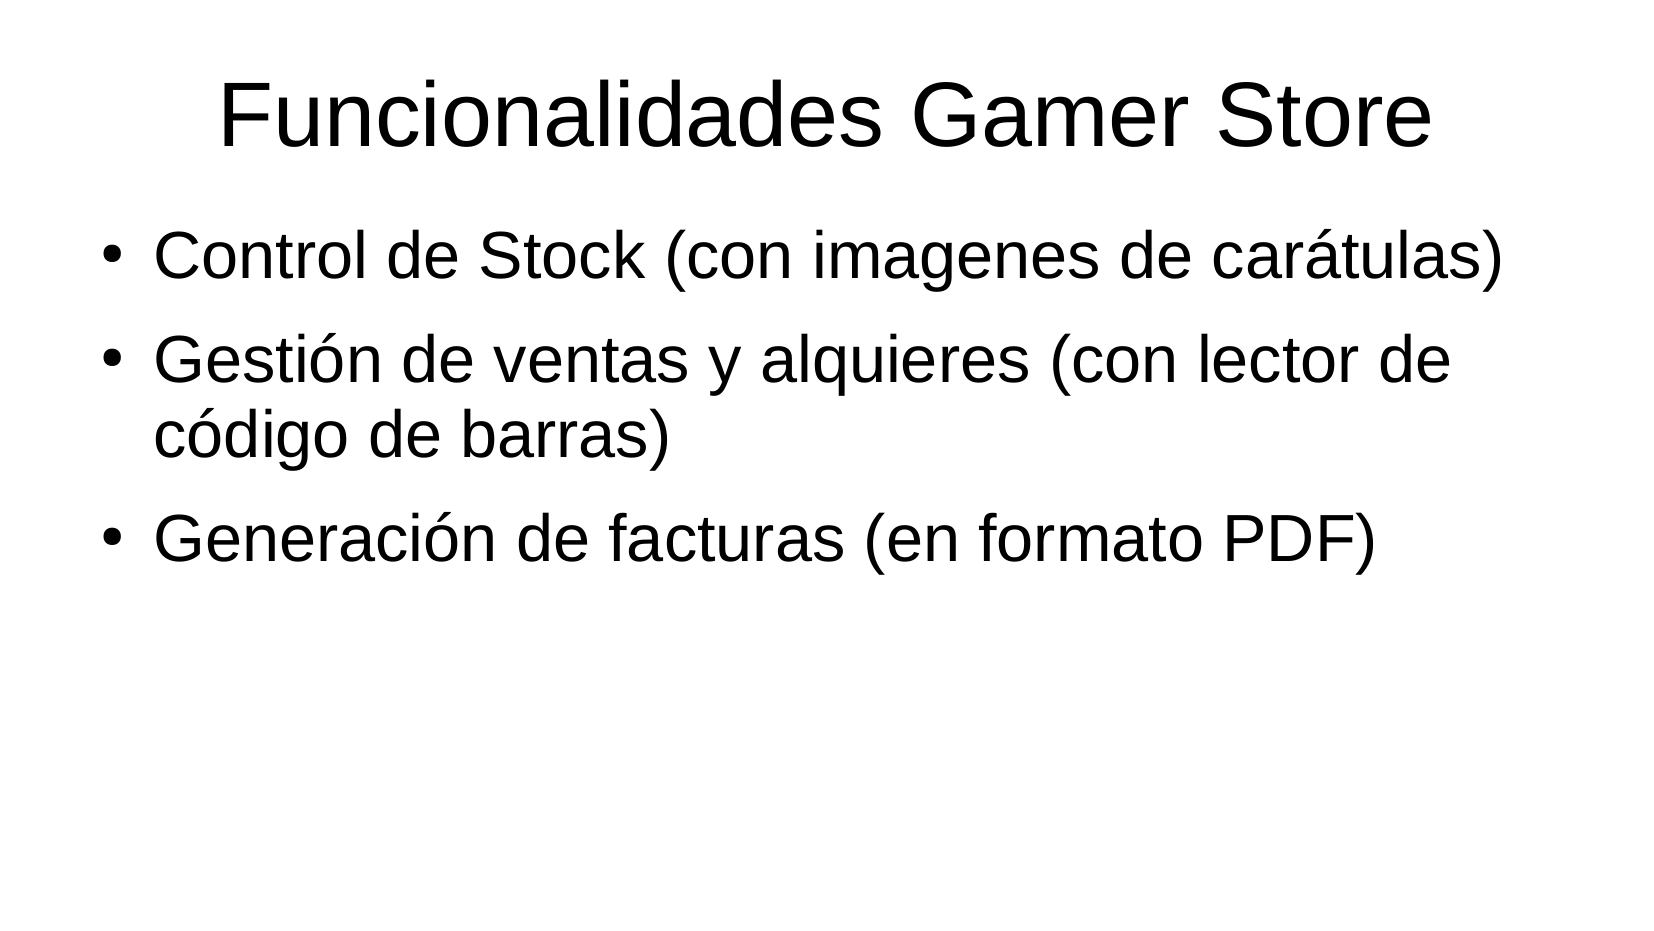

# Funcionalidades Gamer Store
Control de Stock (con imagenes de carátulas)
Gestión de ventas y alquieres (con lector de código de barras)
Generación de facturas (en formato PDF)